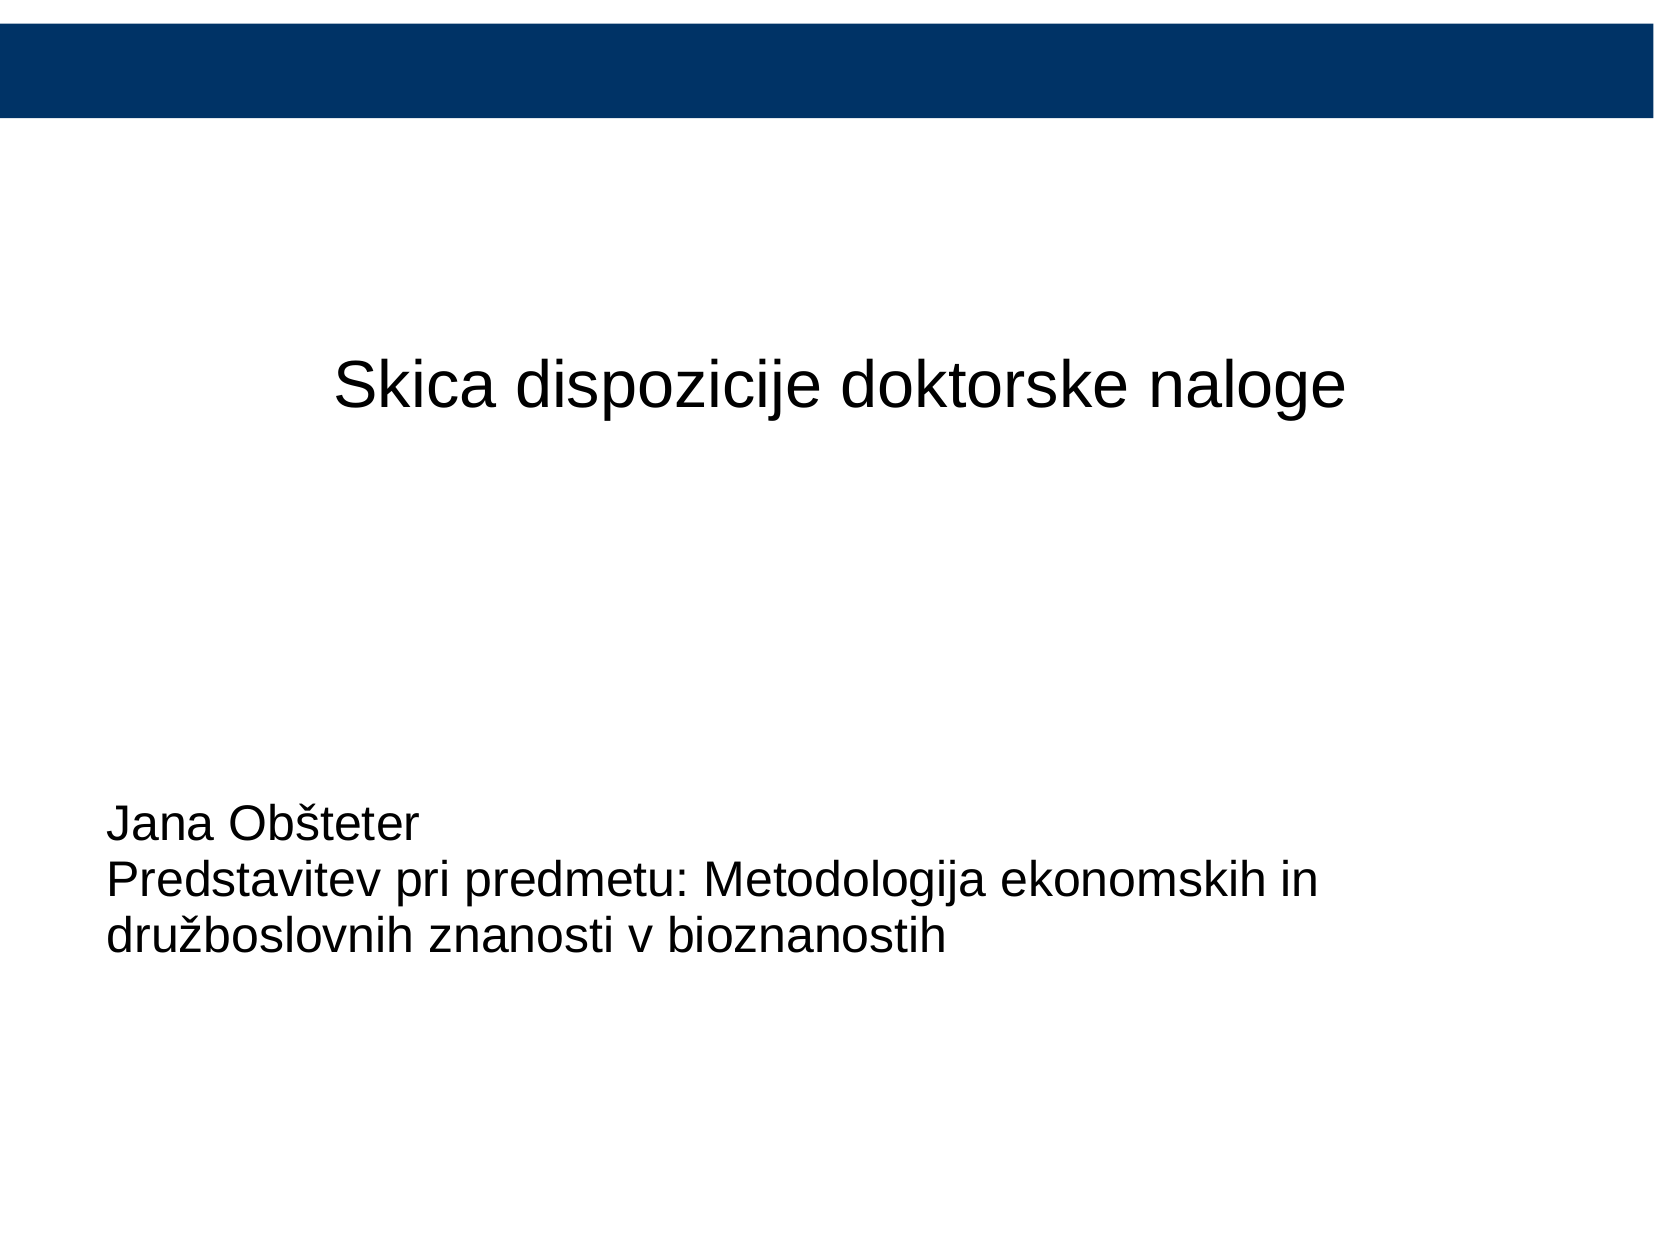

# Skica dispozicije doktorske naloge
Jana Obšteter
Predstavitev pri predmetu: Metodologija ekonomskih in družboslovnih znanosti v bioznanostih